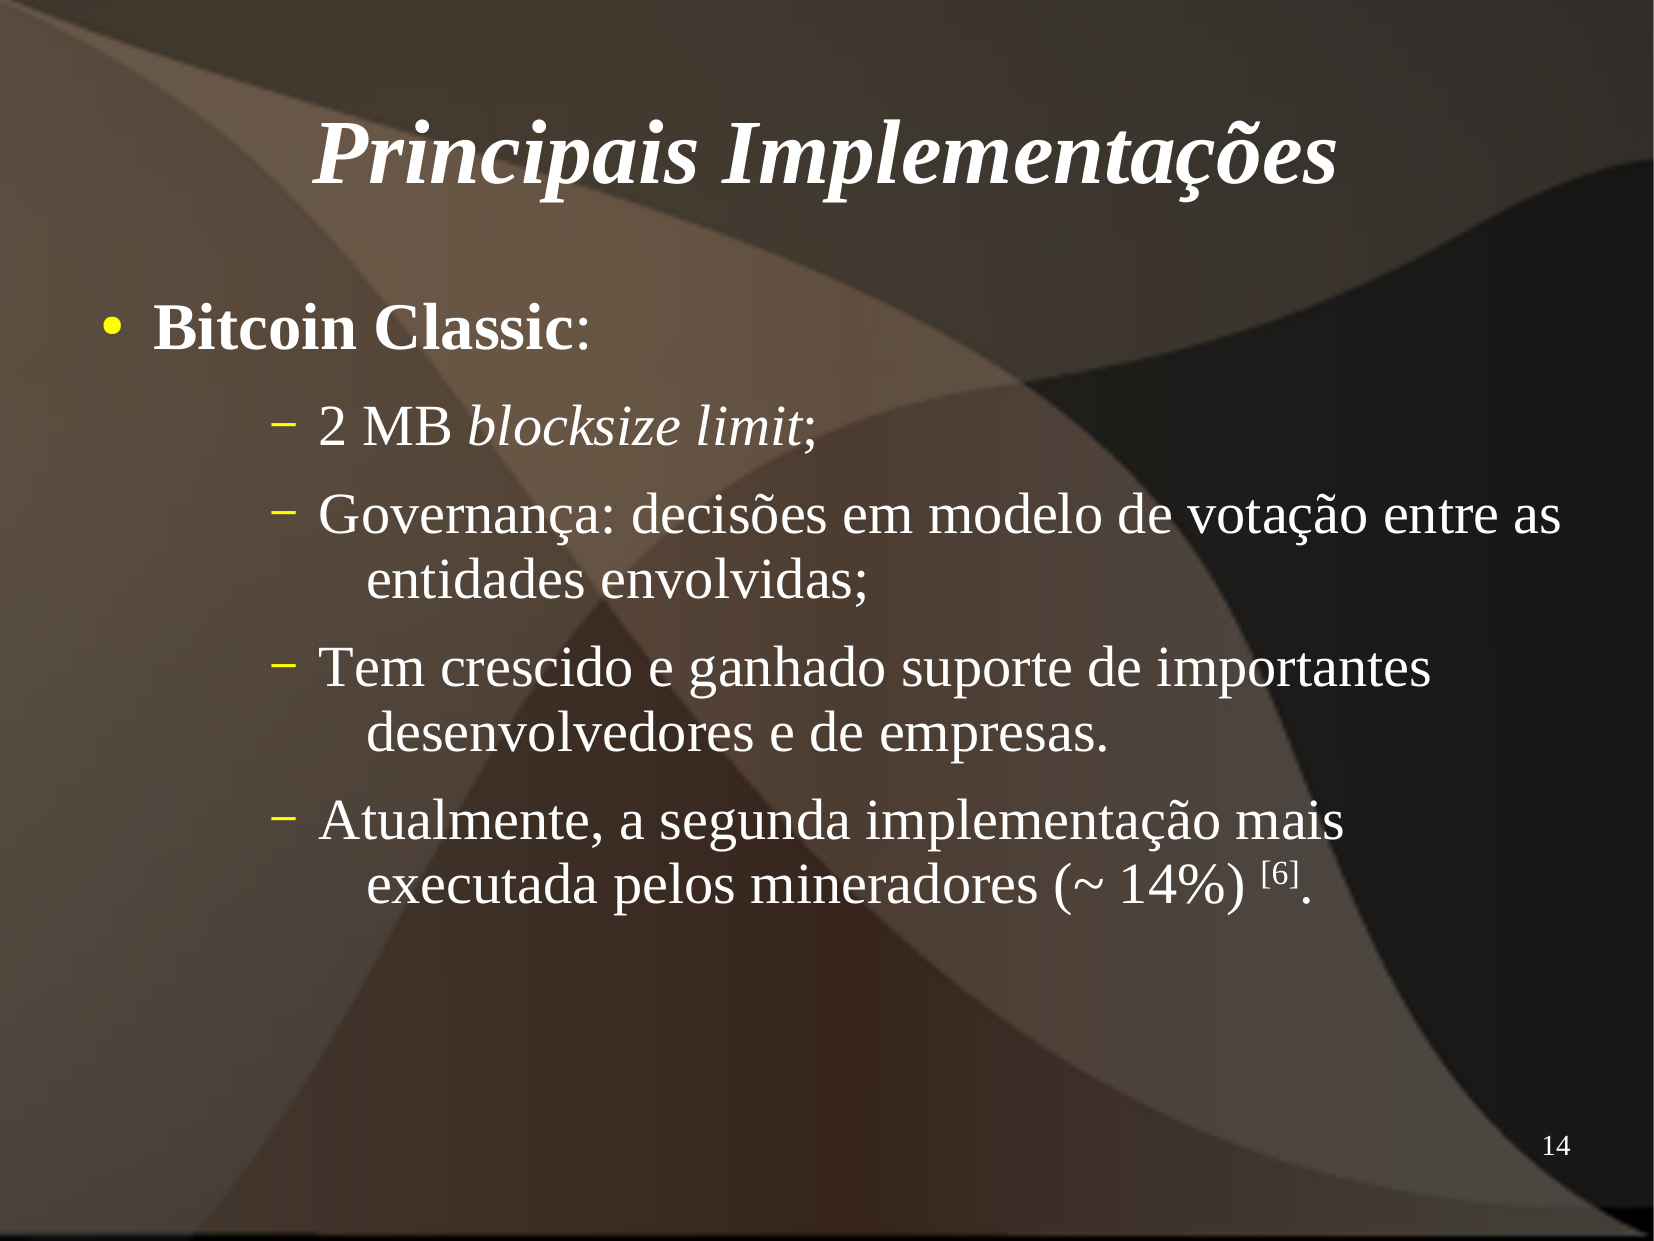

# Principais Implementações
Bitcoin Classic:
2 MB blocksize limit;
Governança: decisões em modelo de votação entre as entidades envolvidas;
Tem crescido e ganhado suporte de importantes desenvolvedores e de empresas.
Atualmente, a segunda implementação mais executada pelos mineradores (~ 14%) [6].
14